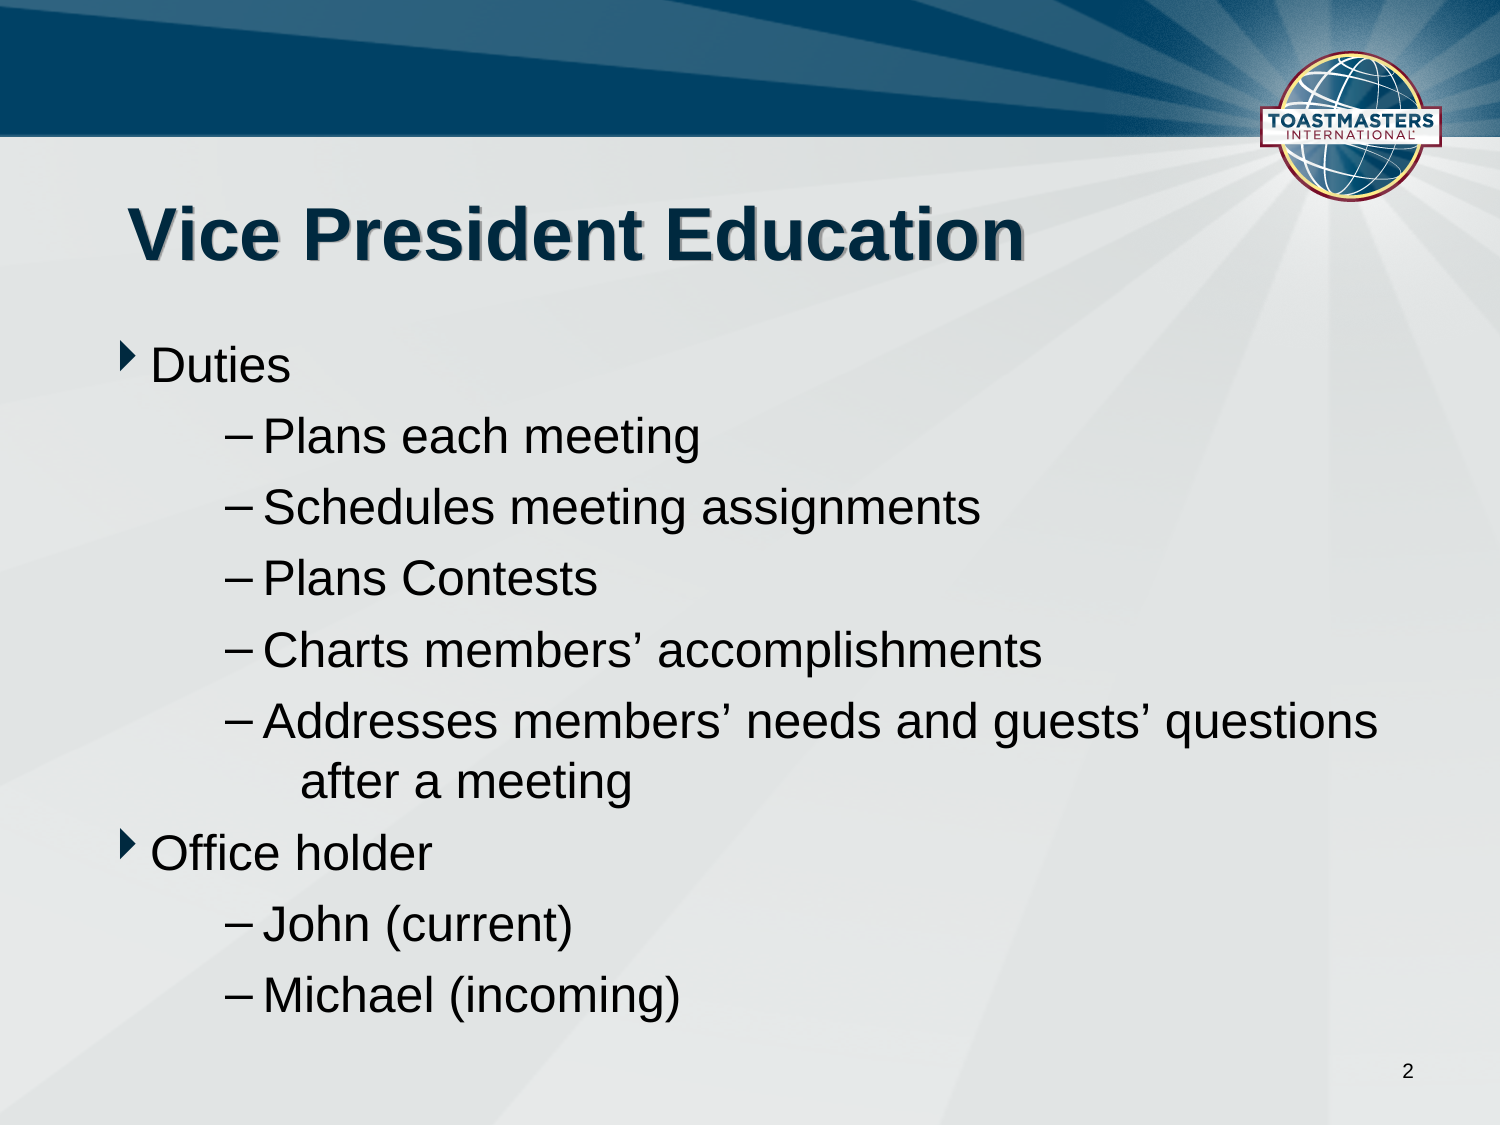

Vice President Education
# Duties
Plans each meeting
Schedules meeting assignments
Plans Contests
Charts members’ accomplishments
Addresses members’ needs and guests’ questions after a meeting
Office holder
John (current)
Michael (incoming)
2